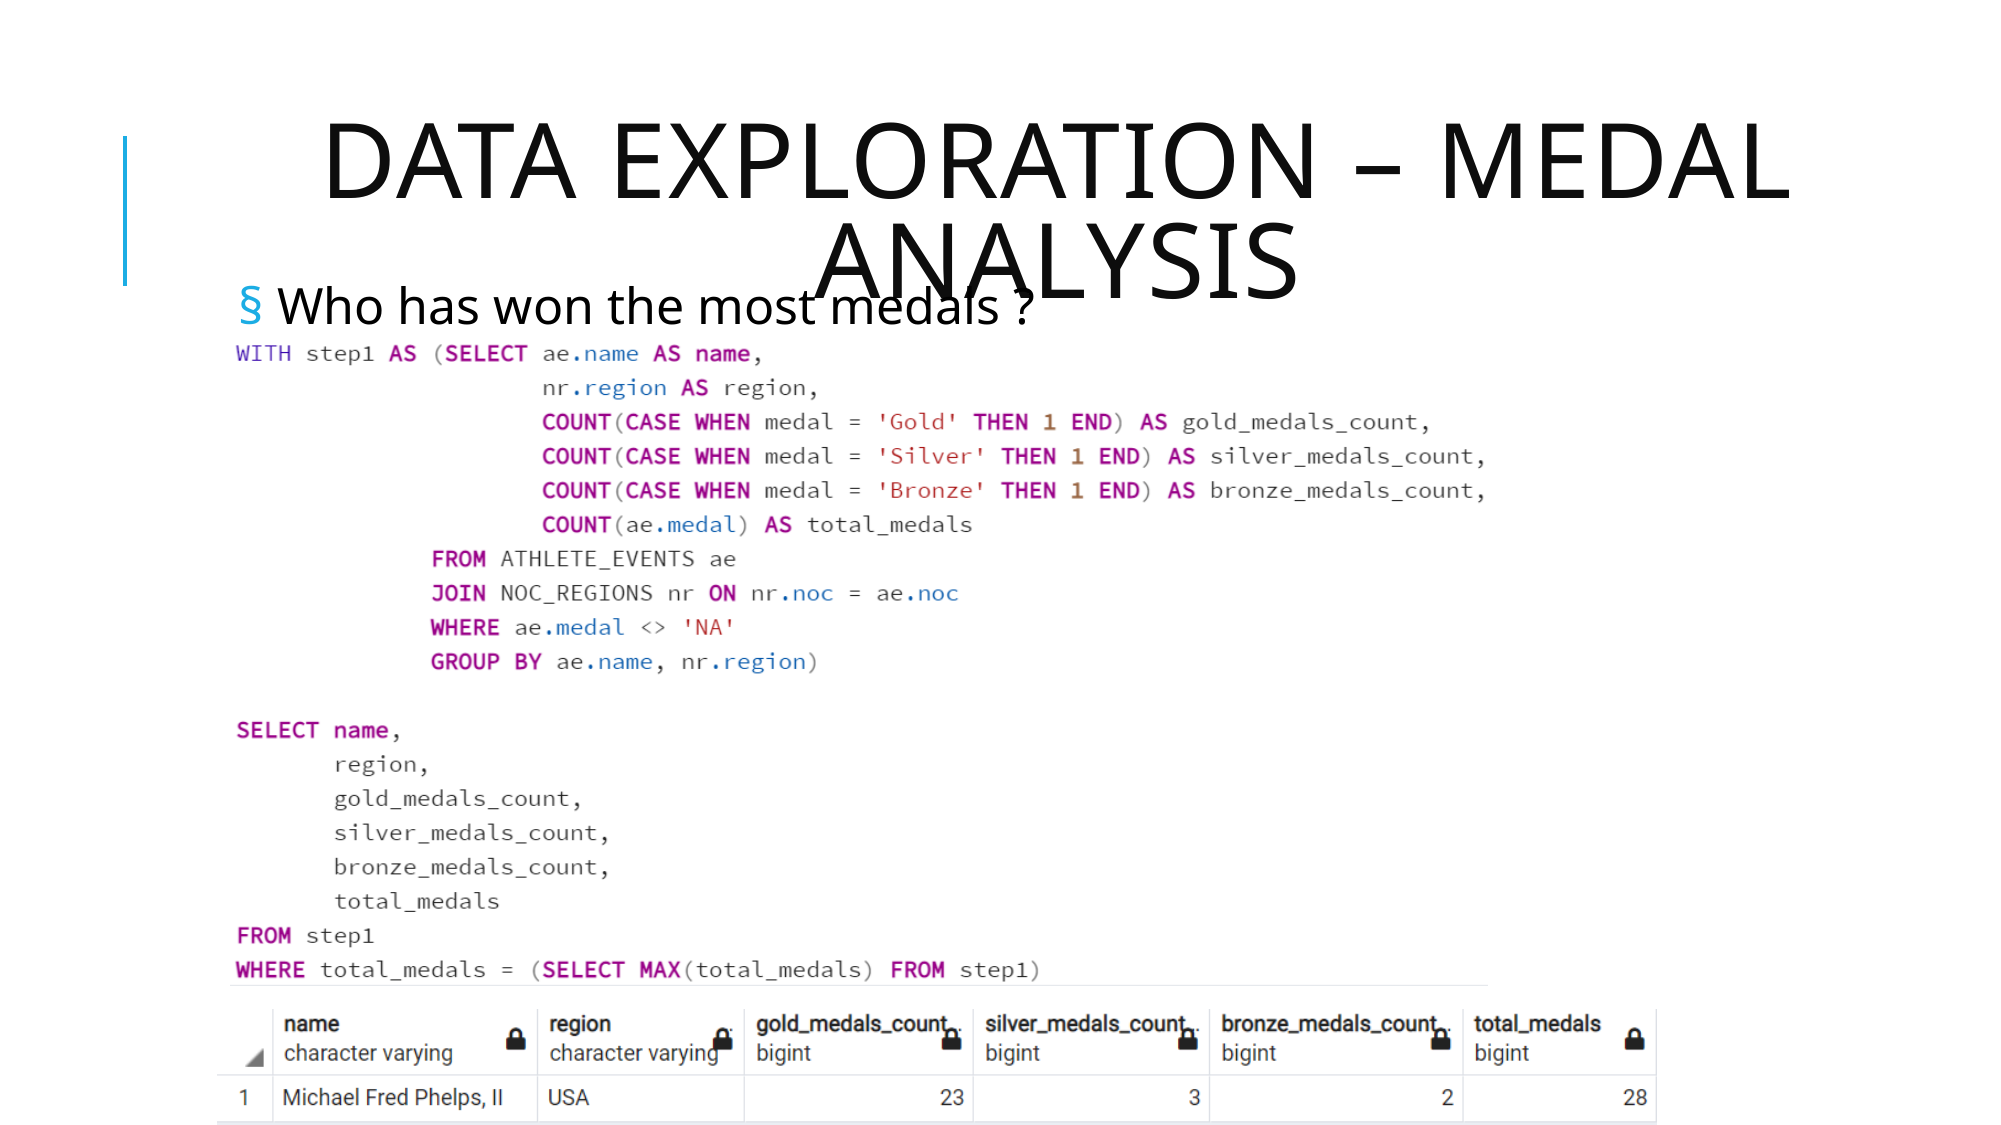

# Data exploration – Medal analysis
 Who has won the most medals ?